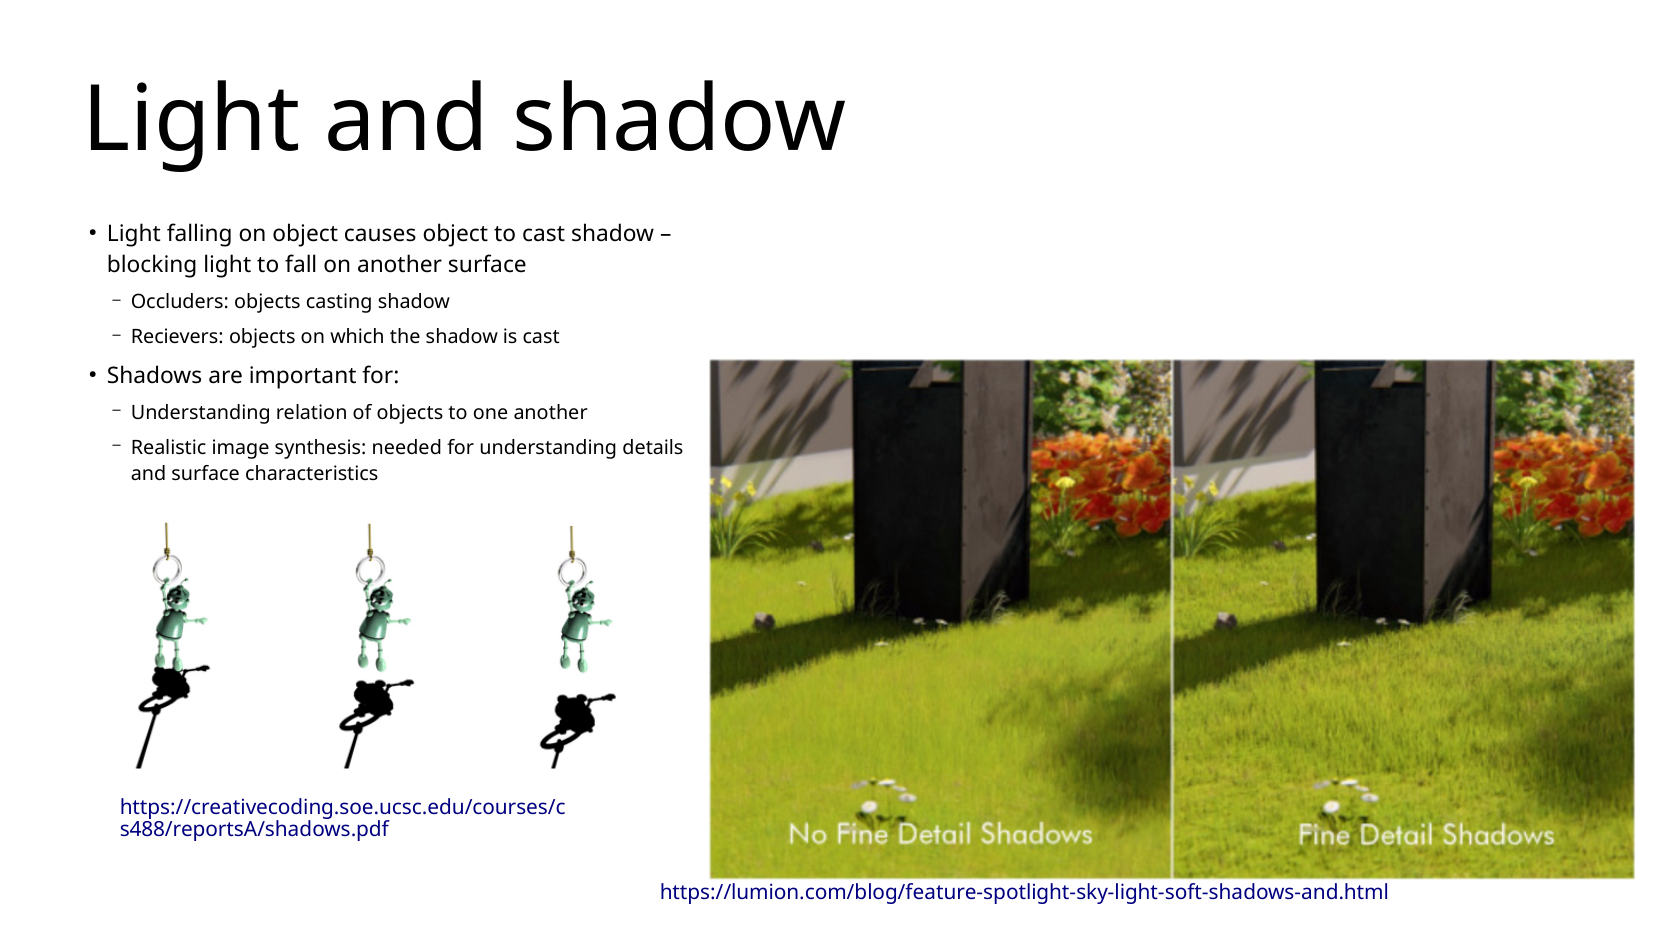

# Light and shadow
Light falling on object causes object to cast shadow – blocking light to fall on another surface
Occluders: objects casting shadow
Recievers: objects on which the shadow is cast
Shadows are important for:
Understanding relation of objects to one another
Realistic image synthesis: needed for understanding details and surface characteristics
https://creativecoding.soe.ucsc.edu/courses/cs488/reportsA/shadows.pdf
https://lumion.com/blog/feature-spotlight-sky-light-soft-shadows-and.html